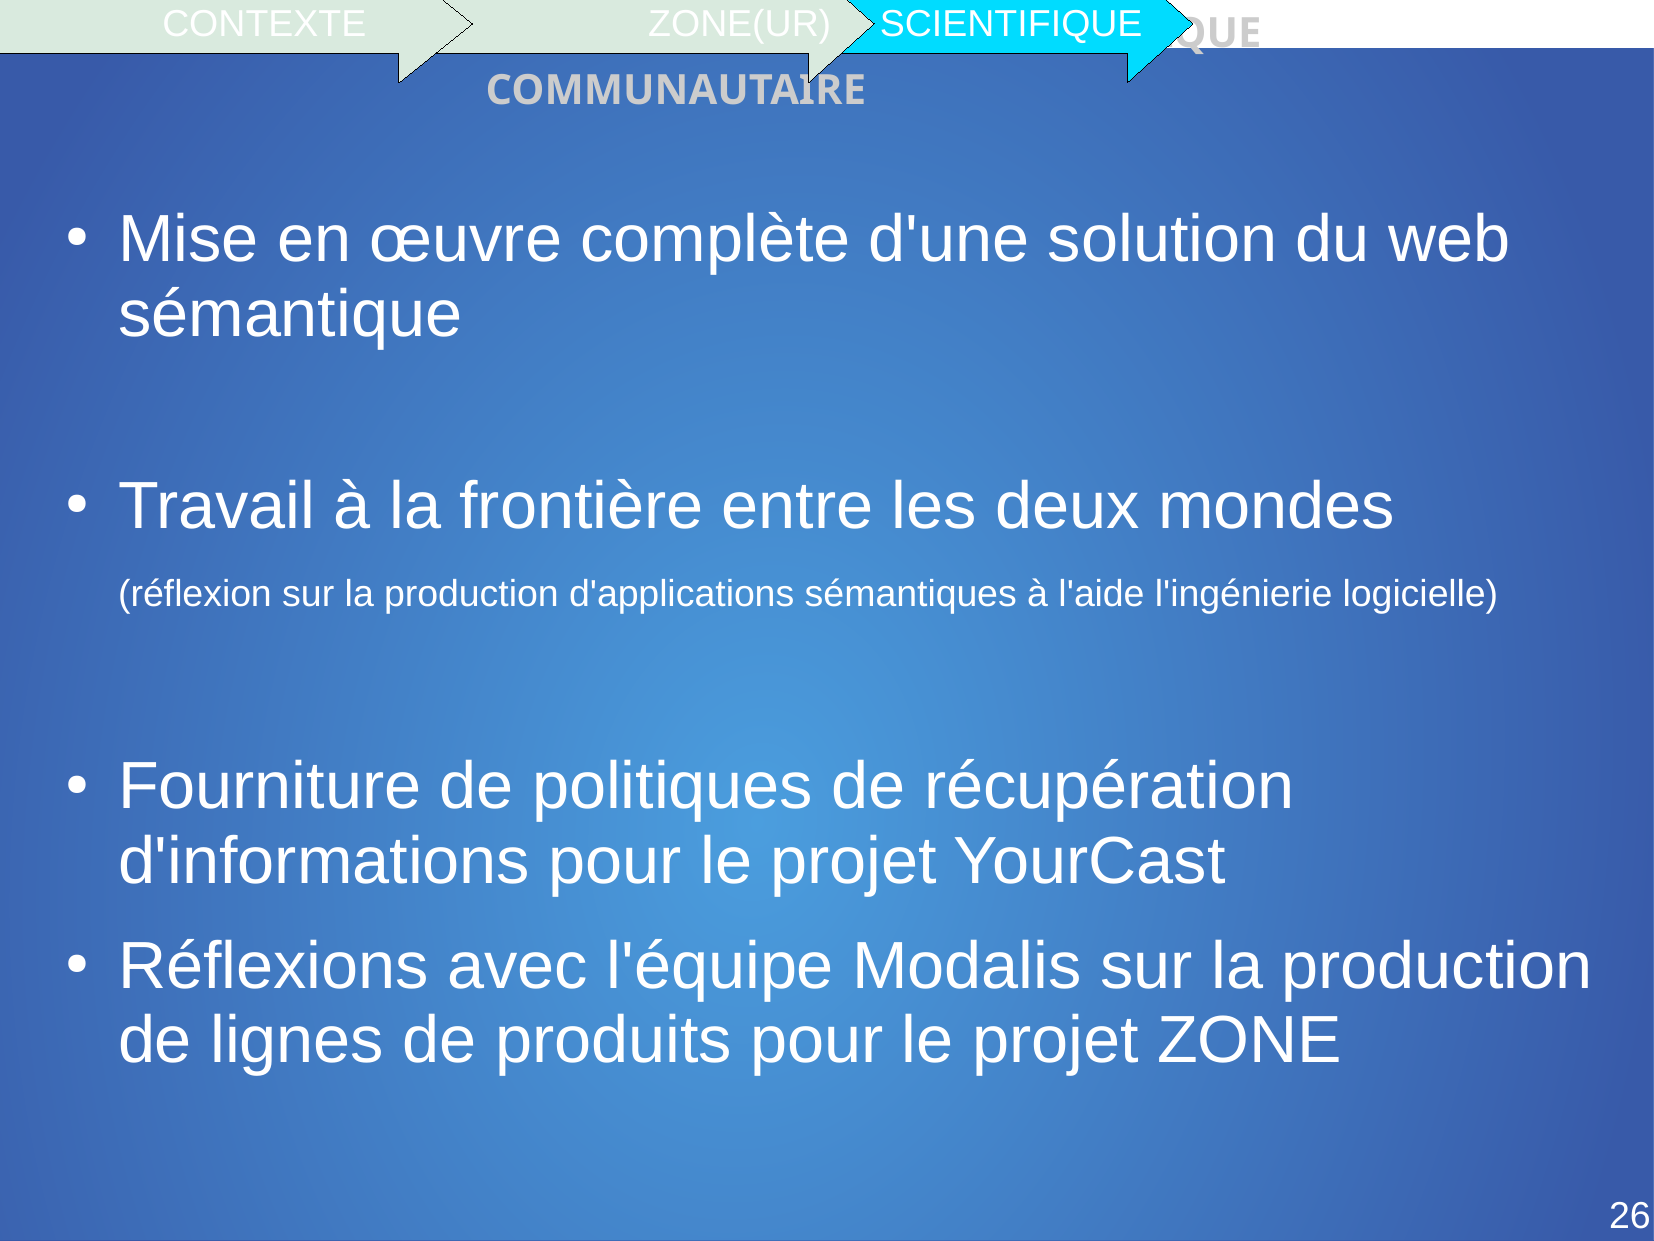

CONTEXTE
 ZONE(UR)
 SCIENTIFIQUE
# Mise en œuvre complète d'une solution du web sémantique
Travail à la frontière entre les deux mondes
(réflexion sur la production d'applications sémantiques à l'aide l'ingénierie logicielle)
Fourniture de politiques de récupération d'informations pour le projet YourCast
Réflexions avec l'équipe Modalis sur la production de lignes de produits pour le projet ZONE